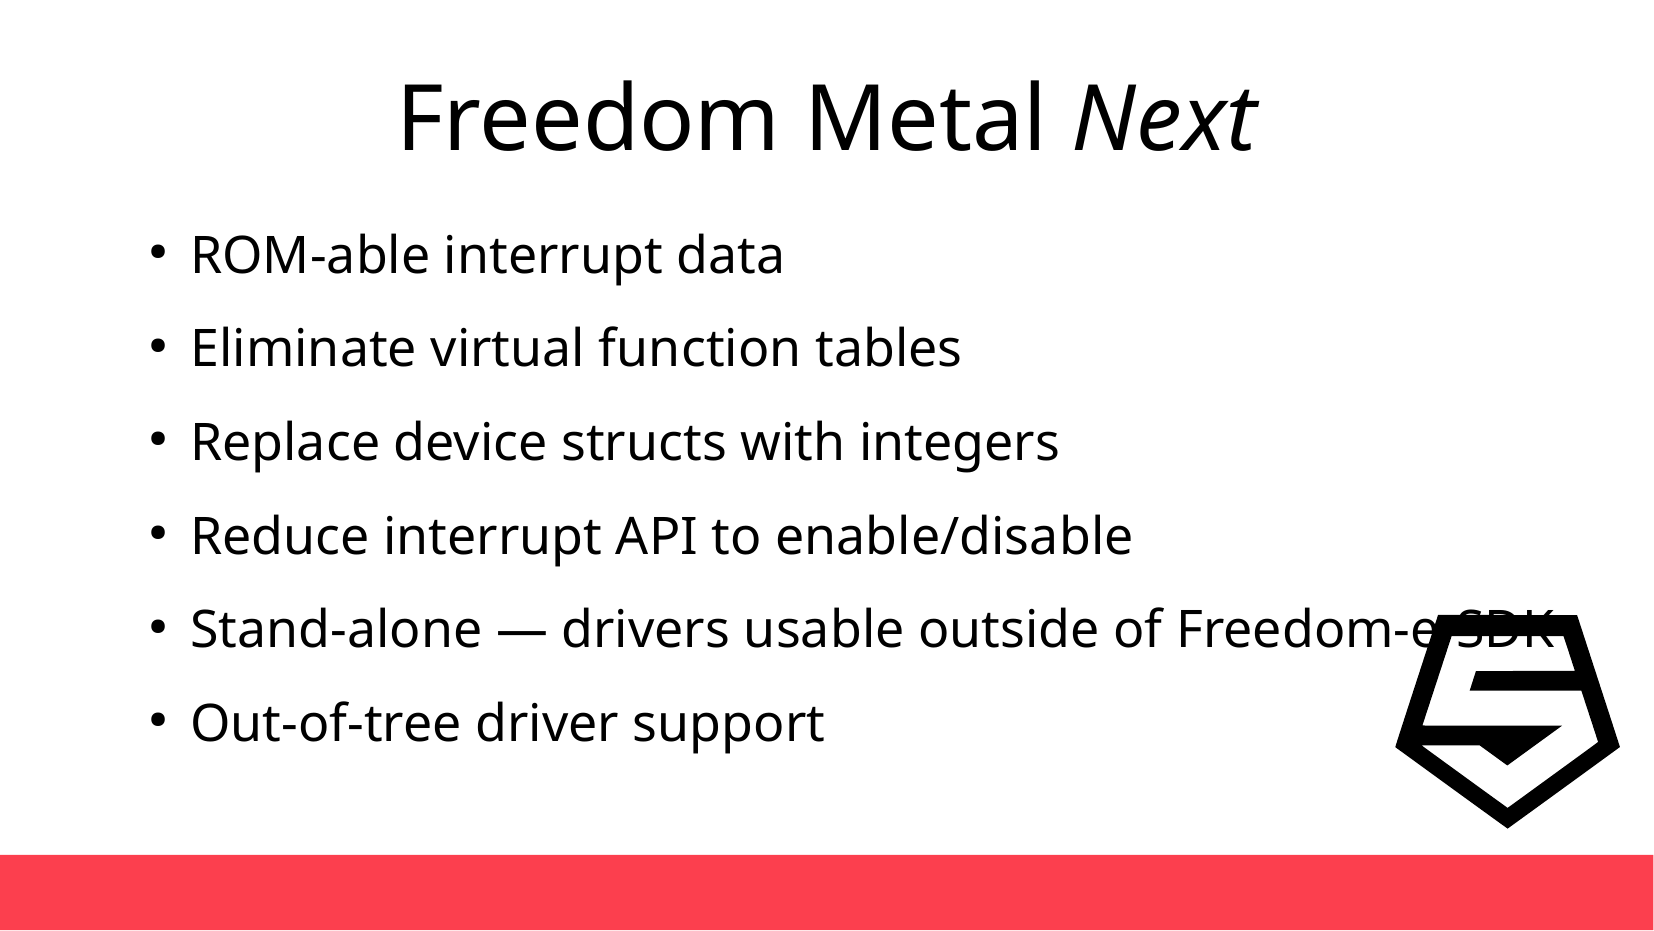

# Freedom Metal Next
ROM-able interrupt data
Eliminate virtual function tables
Replace device structs with integers
Reduce interrupt API to enable/disable
Stand-alone — drivers usable outside of Freedom-e-SDK
Out-of-tree driver support